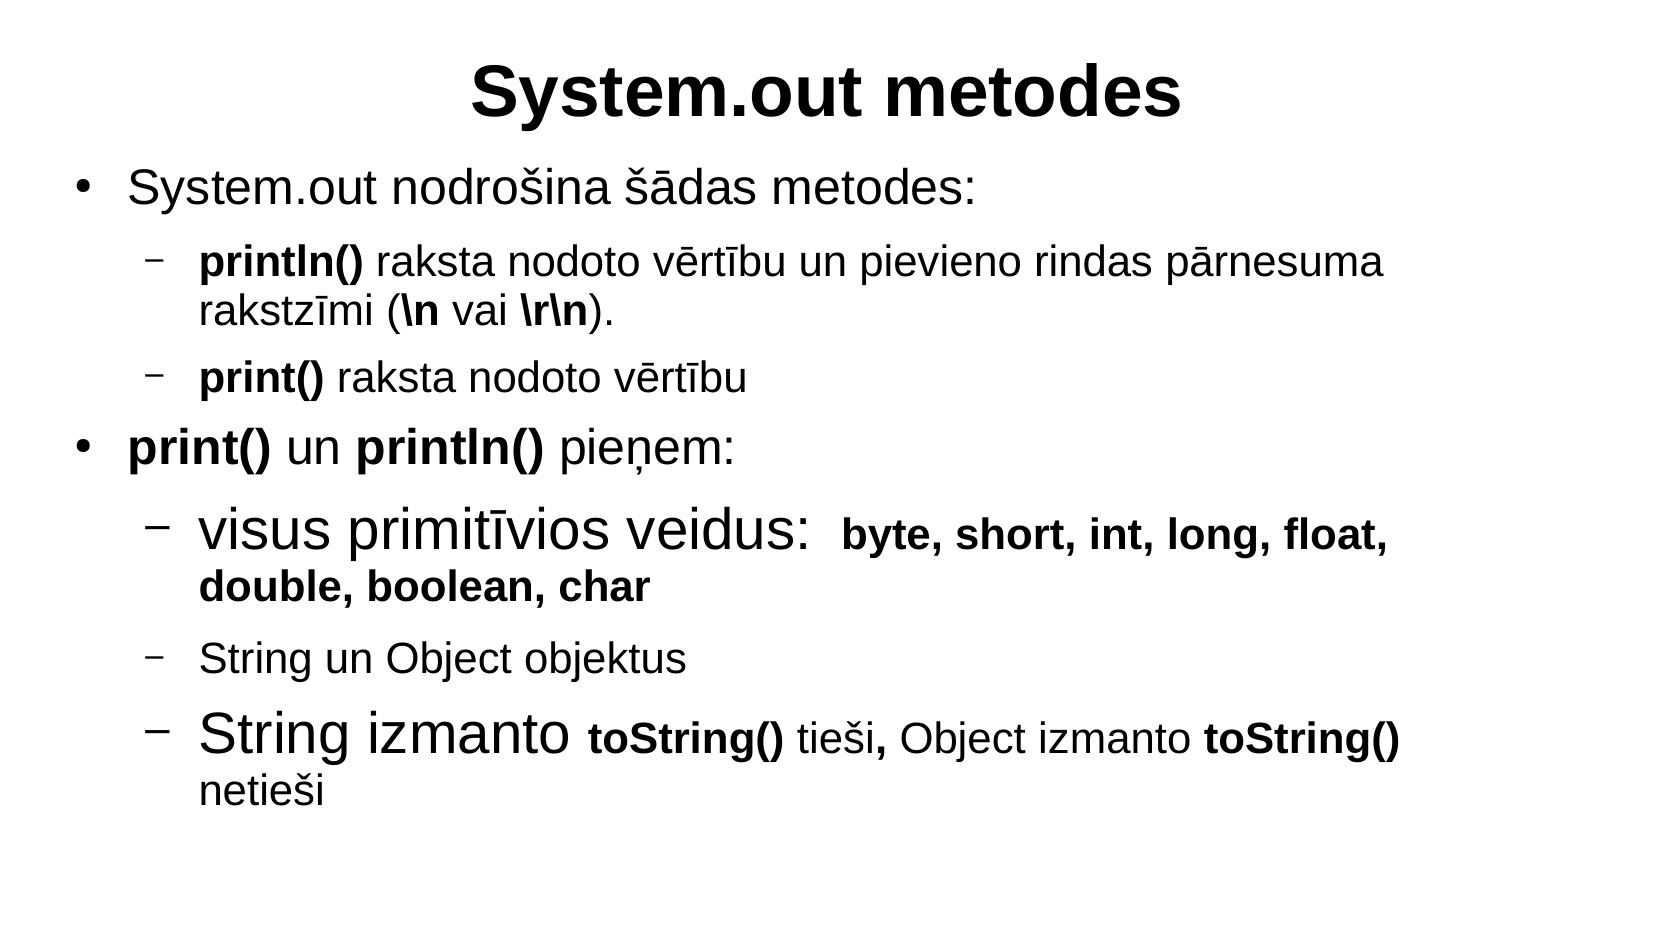

# System.out metodes
System.out nodrošina šādas metodes:
println() raksta nodoto vērtību un pievieno rindas pārnesuma rakstzīmi (\n vai \r\n).
print() raksta nodoto vērtību
print() un println() pieņem:
visus primitīvios veidus: byte, short, int, long, float, double, boolean, char
String un Object objektus
String izmanto toString() tieši, Object izmanto toString() netieši